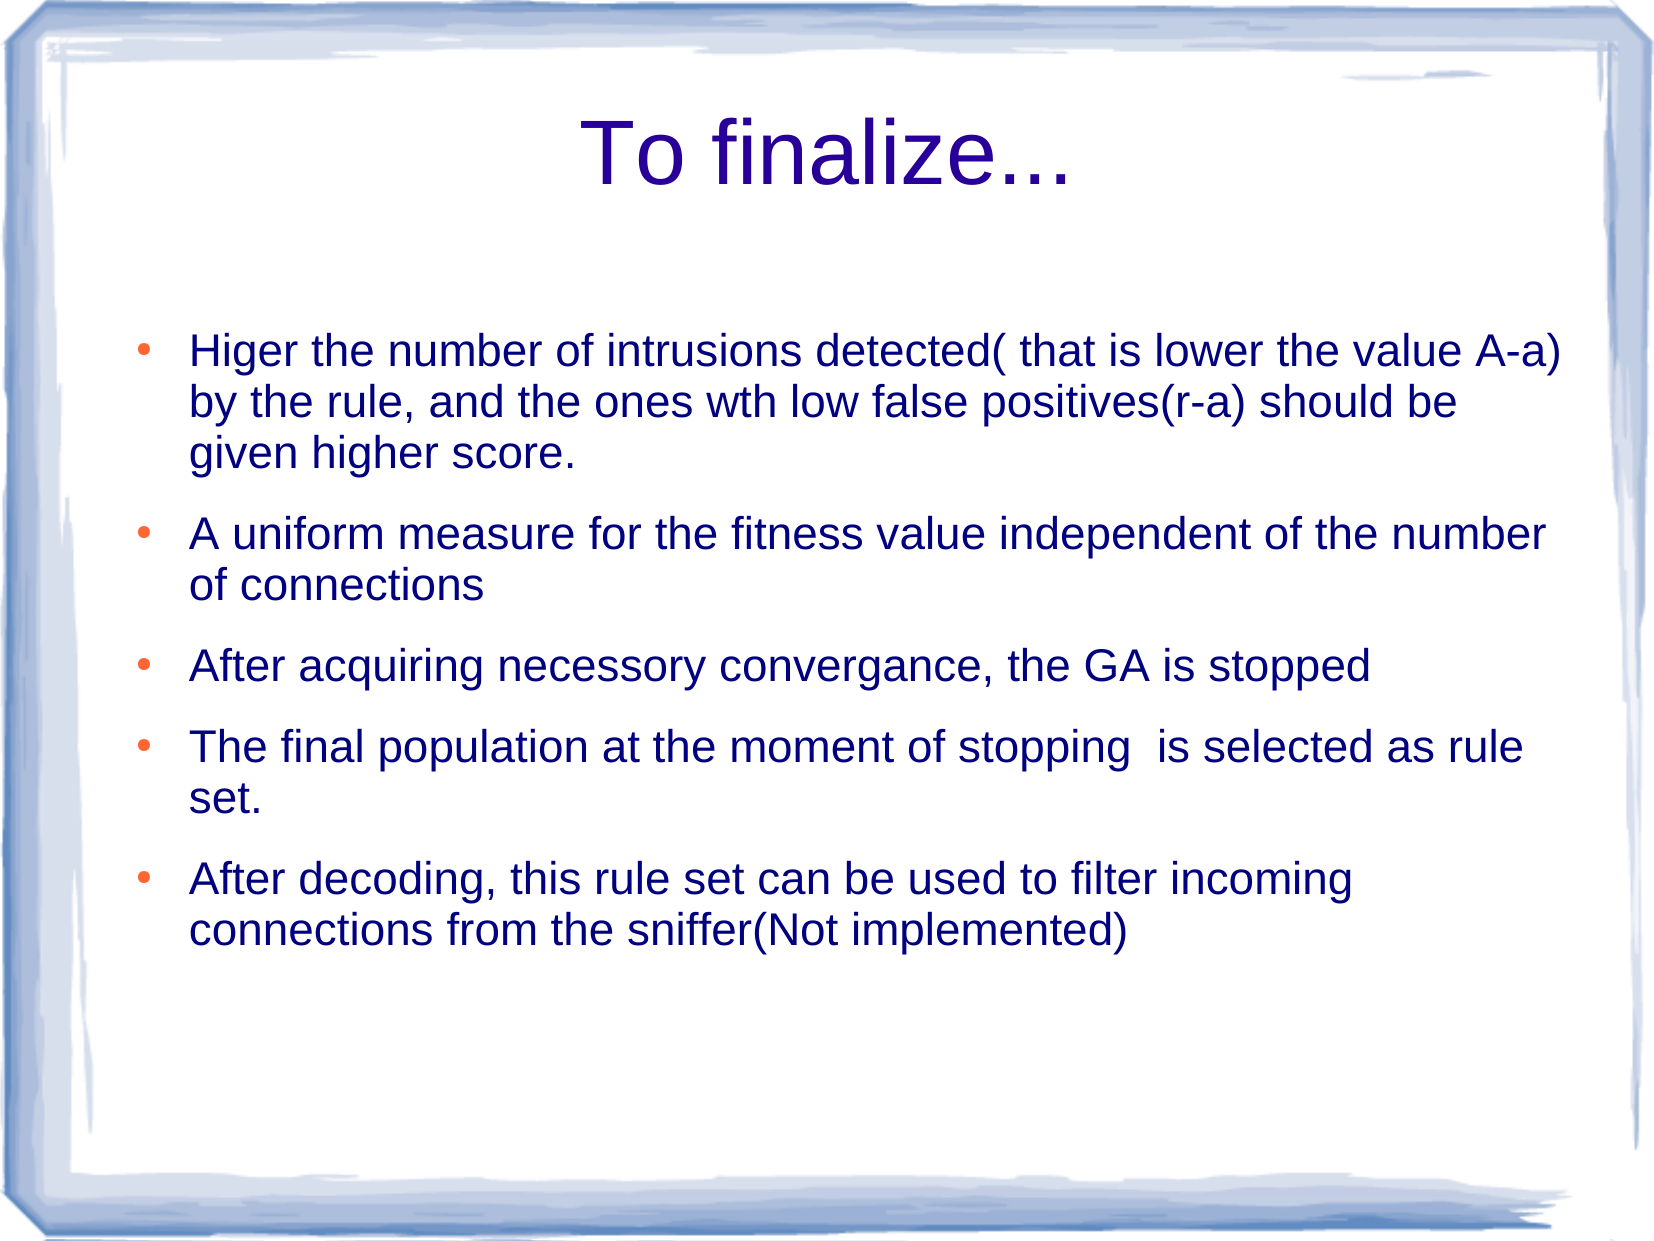

# To finalize...
Higer the number of intrusions detected( that is lower the value A-a) by the rule, and the ones wth low false positives(r-a) should be given higher score.
A uniform measure for the fitness value independent of the number of connections
After acquiring necessory convergance, the GA is stopped
The final population at the moment of stopping is selected as rule set.
After decoding, this rule set can be used to filter incoming connections from the sniffer(Not implemented)